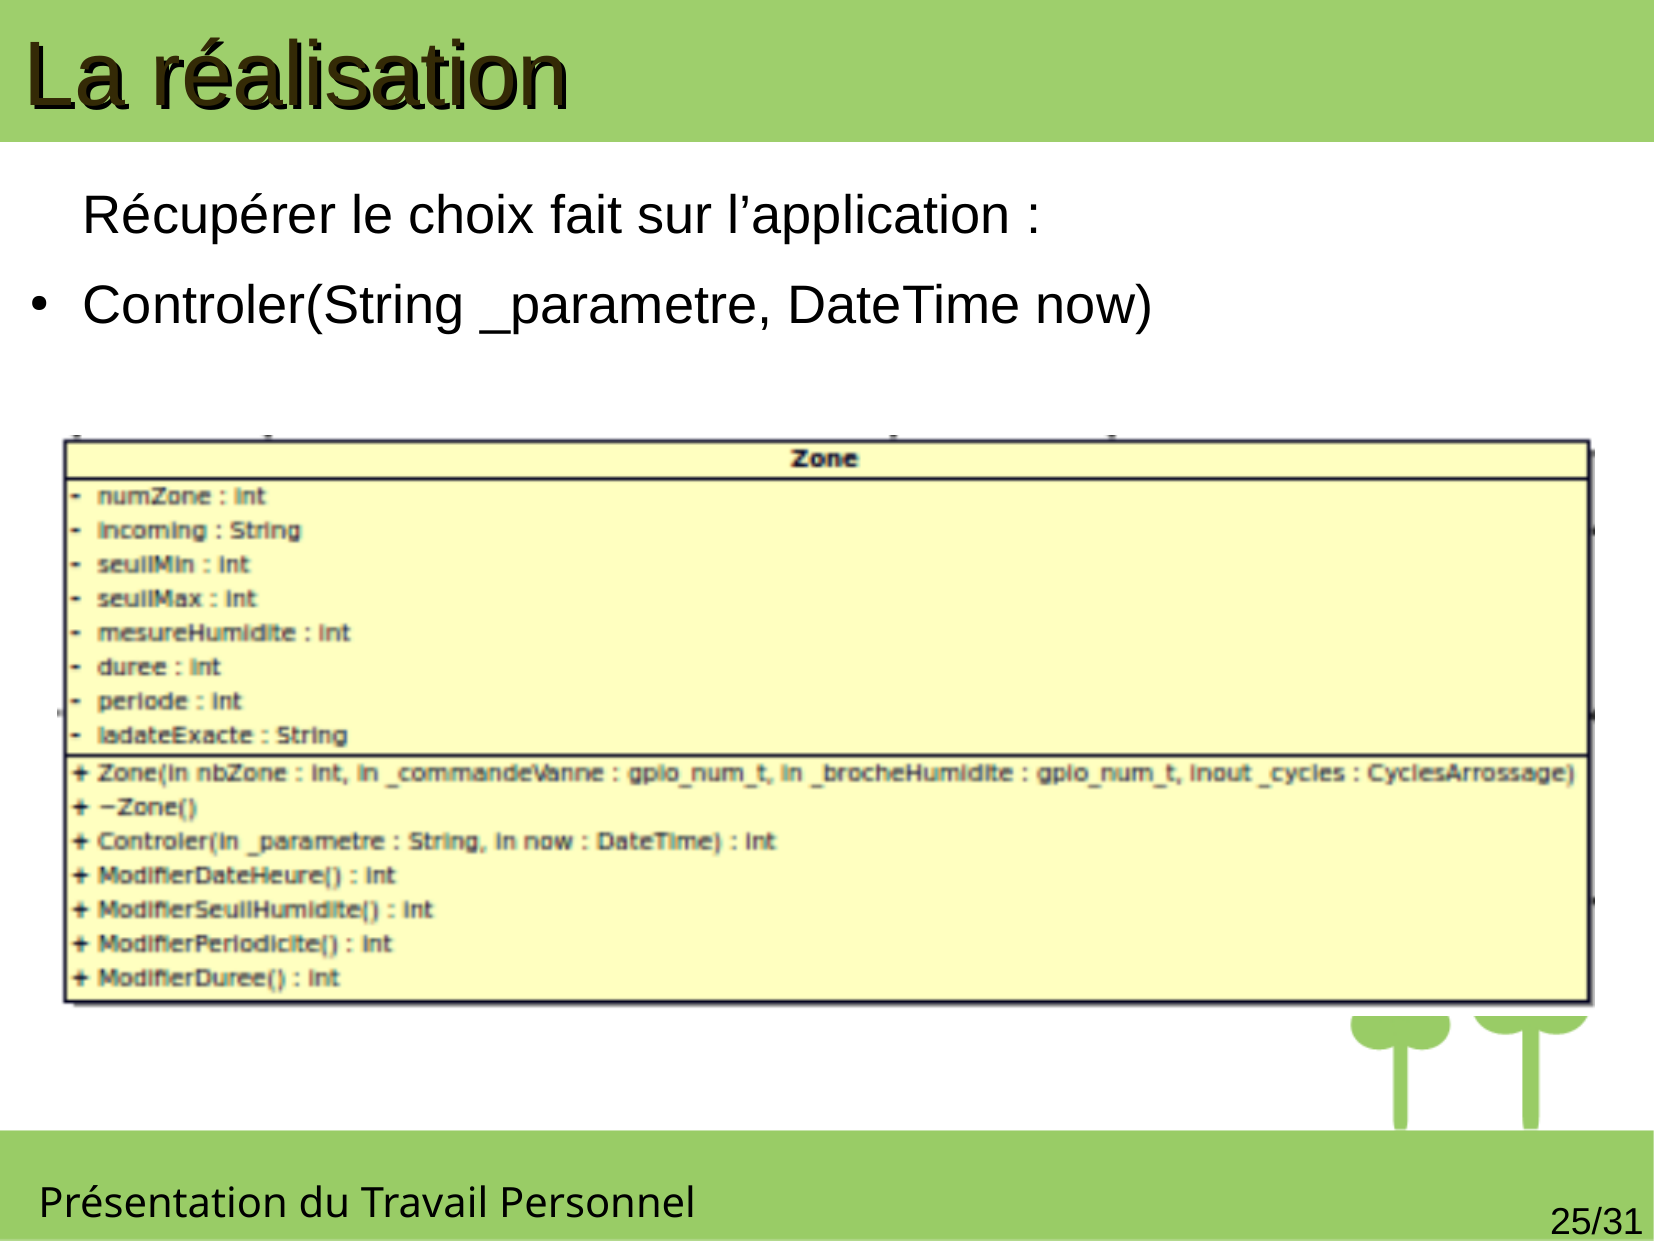

# La réalisation
Récupérer le choix fait sur l’application :
Controler(String _parametre, DateTime now)
Présentation du Travail Personnel